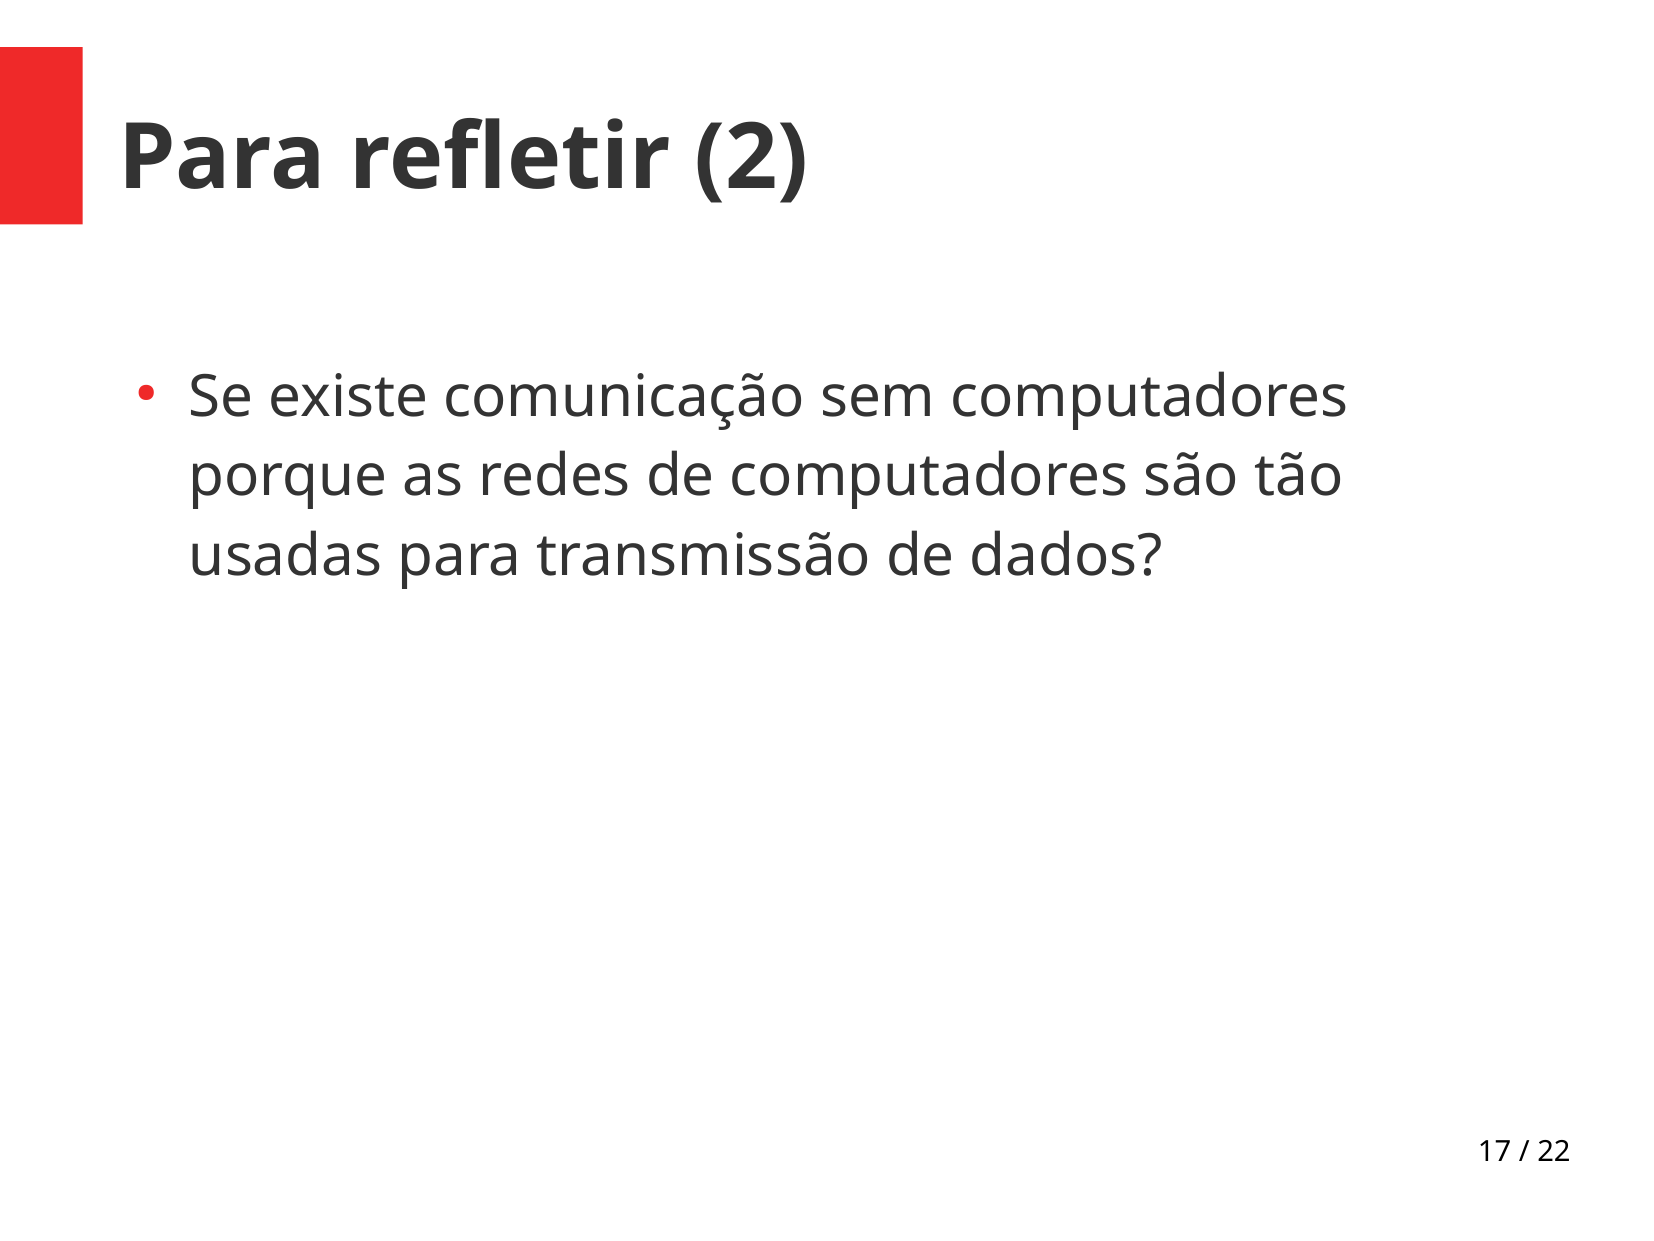

# Para refletir (2)
Se existe comunicação sem computadores porque as redes de computadores são tão usadas para transmissão de dados?
17